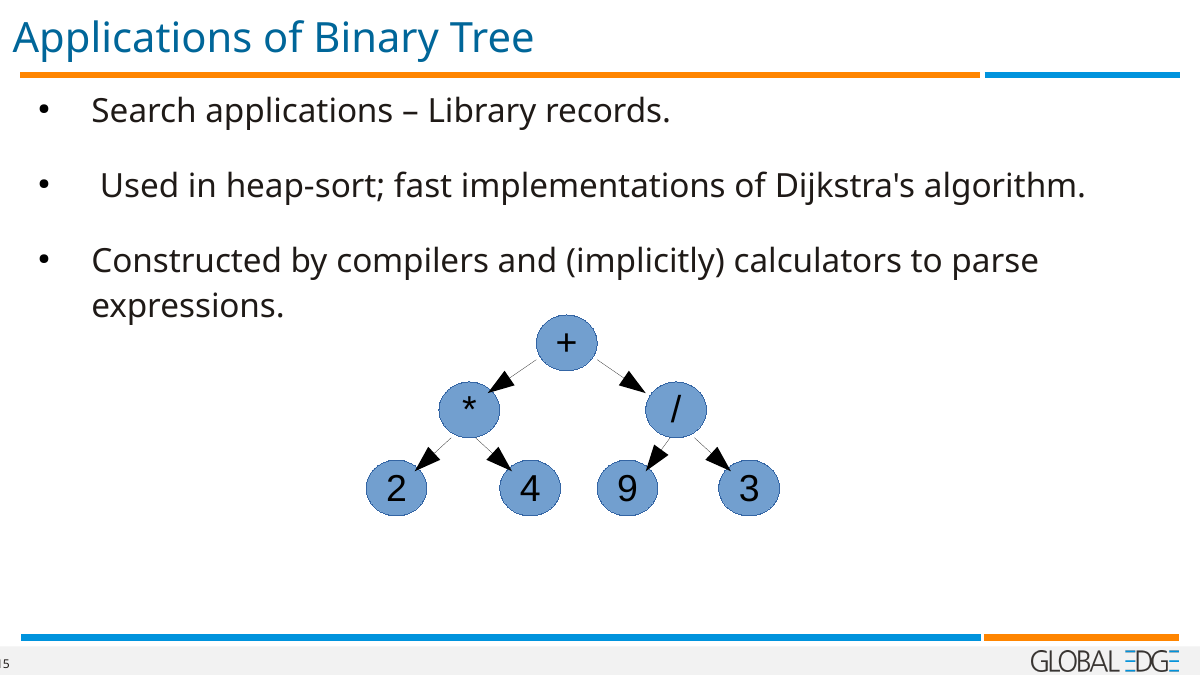

# Applications of Binary Tree
Search applications – Library records.
 Used in heap-sort; fast implementations of Dijkstra's algorithm.
Constructed by compilers and (implicitly) calculators to parse expressions.
+
*
/
2
4
9
3